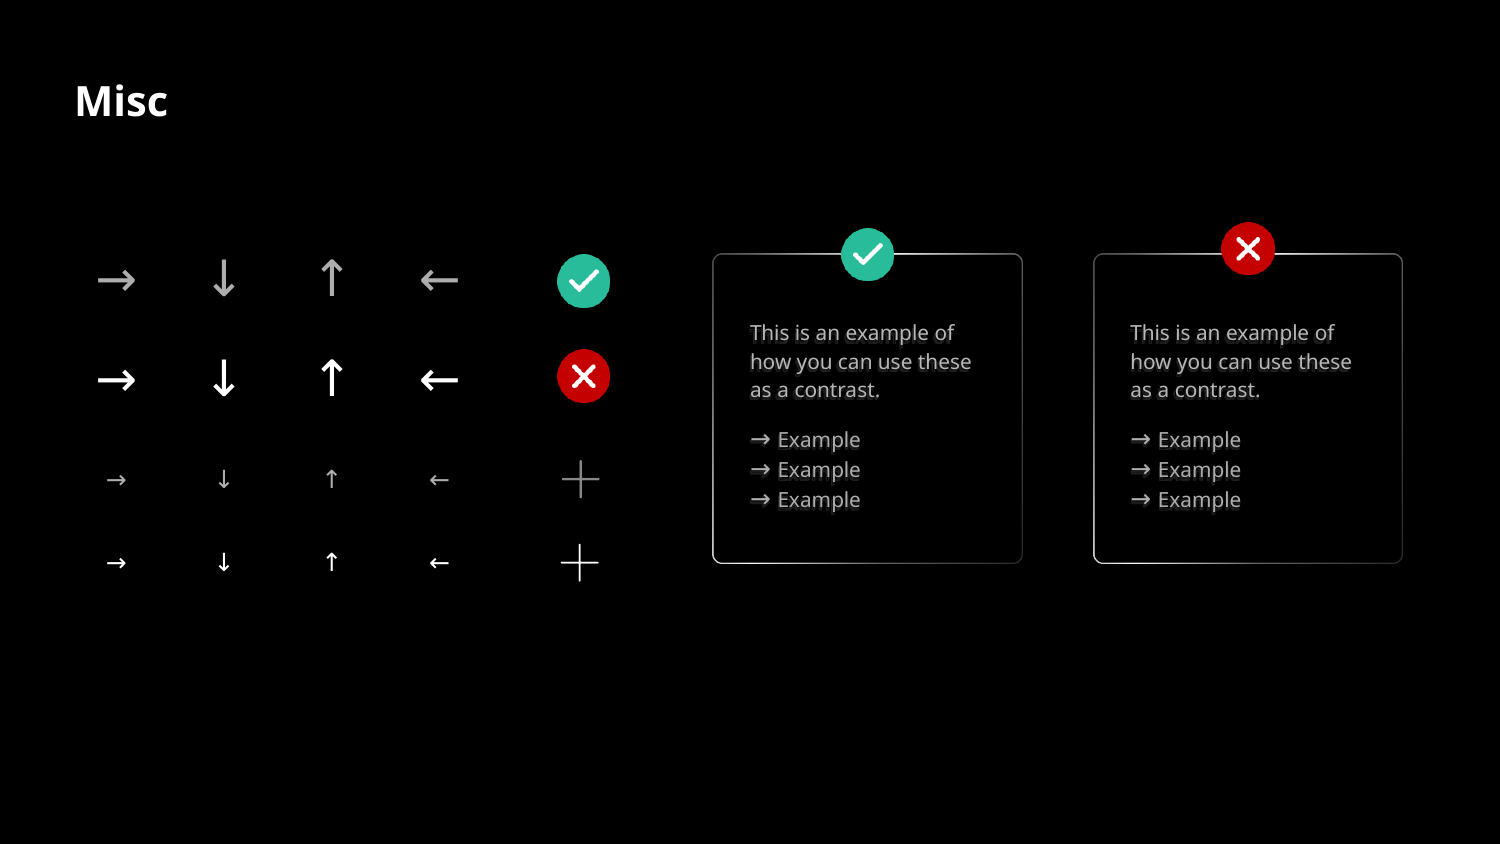

Misc
→
↓
↑
←
This is an example of how you can use these as a contrast.
→ Example
→ Example
→ Example
This is an example of how you can use these as a contrast.
→ Example
→ Example
→ Example
→
↓
↑
←
→
↓
↑
←
→
↓
↑
←